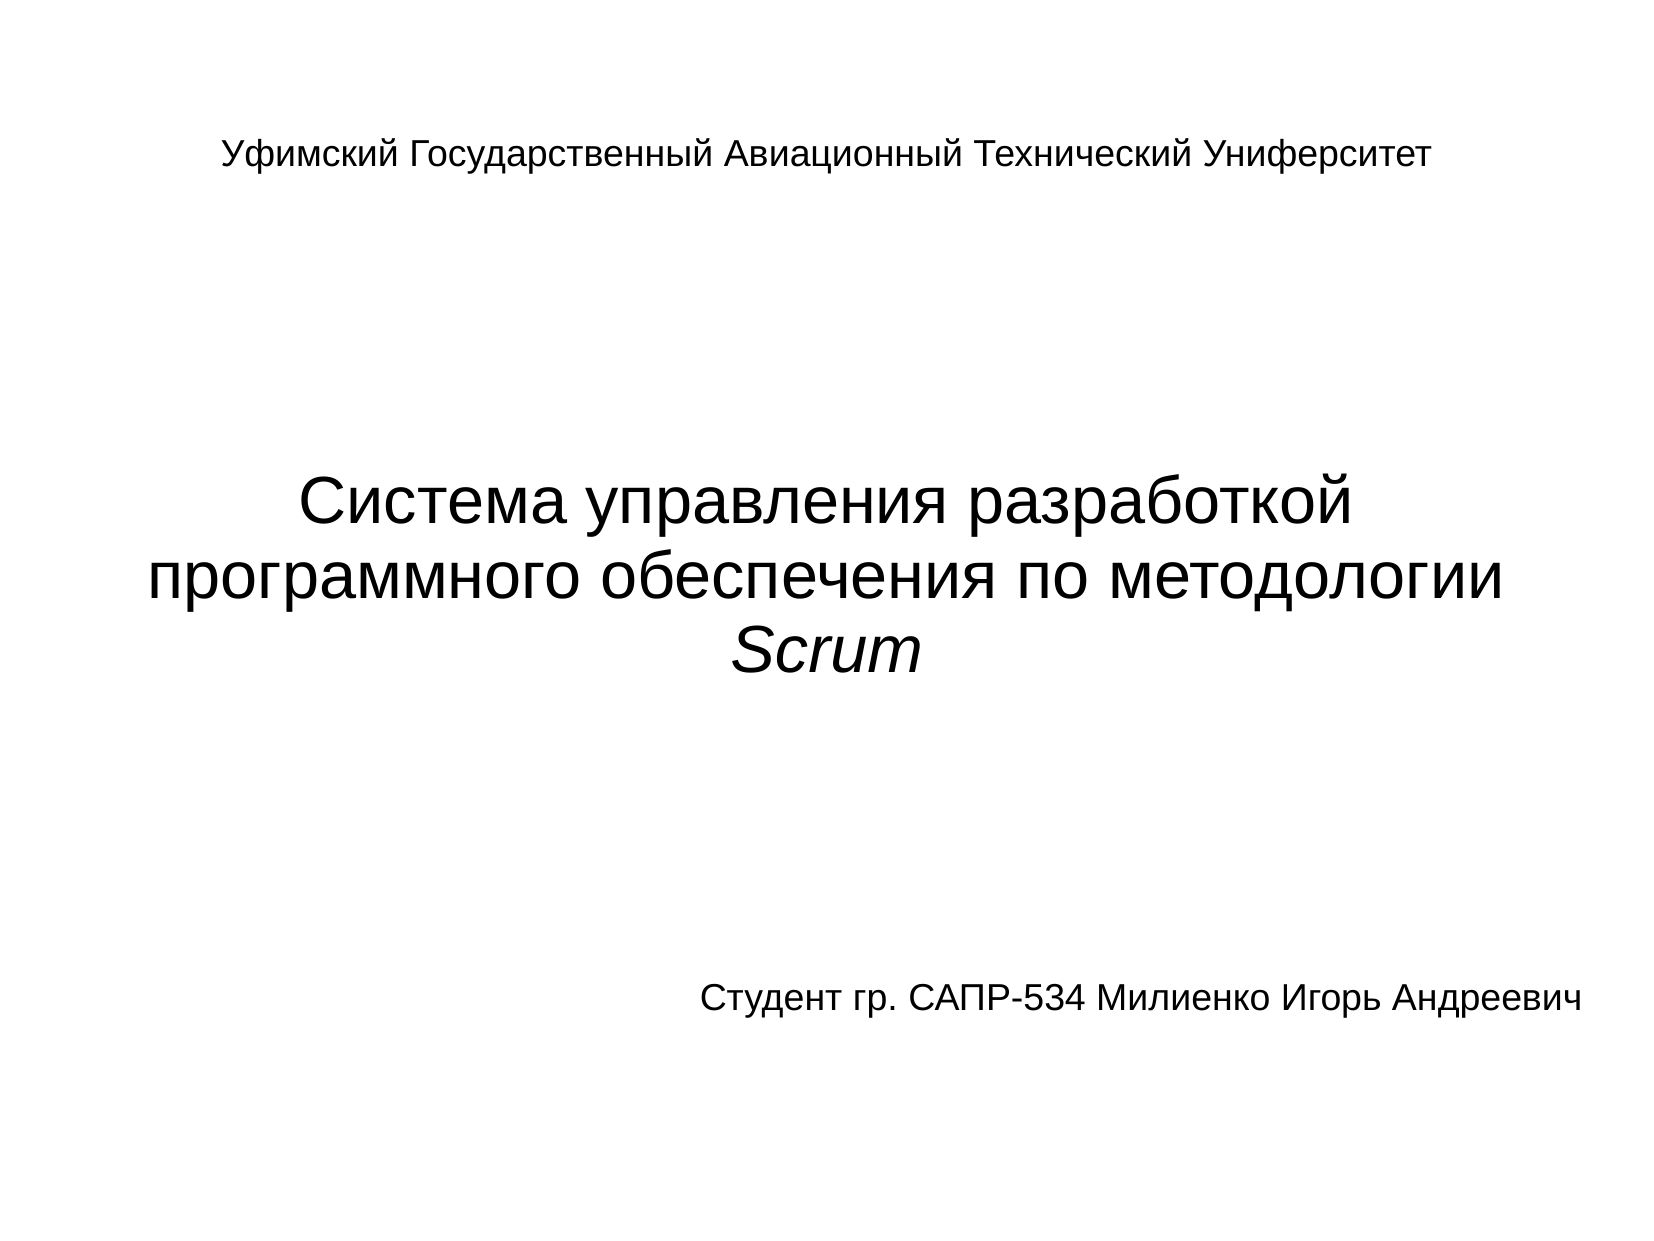

# Уфимский Государственный Авиационный Технический Униферситет
Система управления разработкой программного обеспечения по методологии Scrum
Студент гр. САПР-534 Милиенко Игорь Андреевич